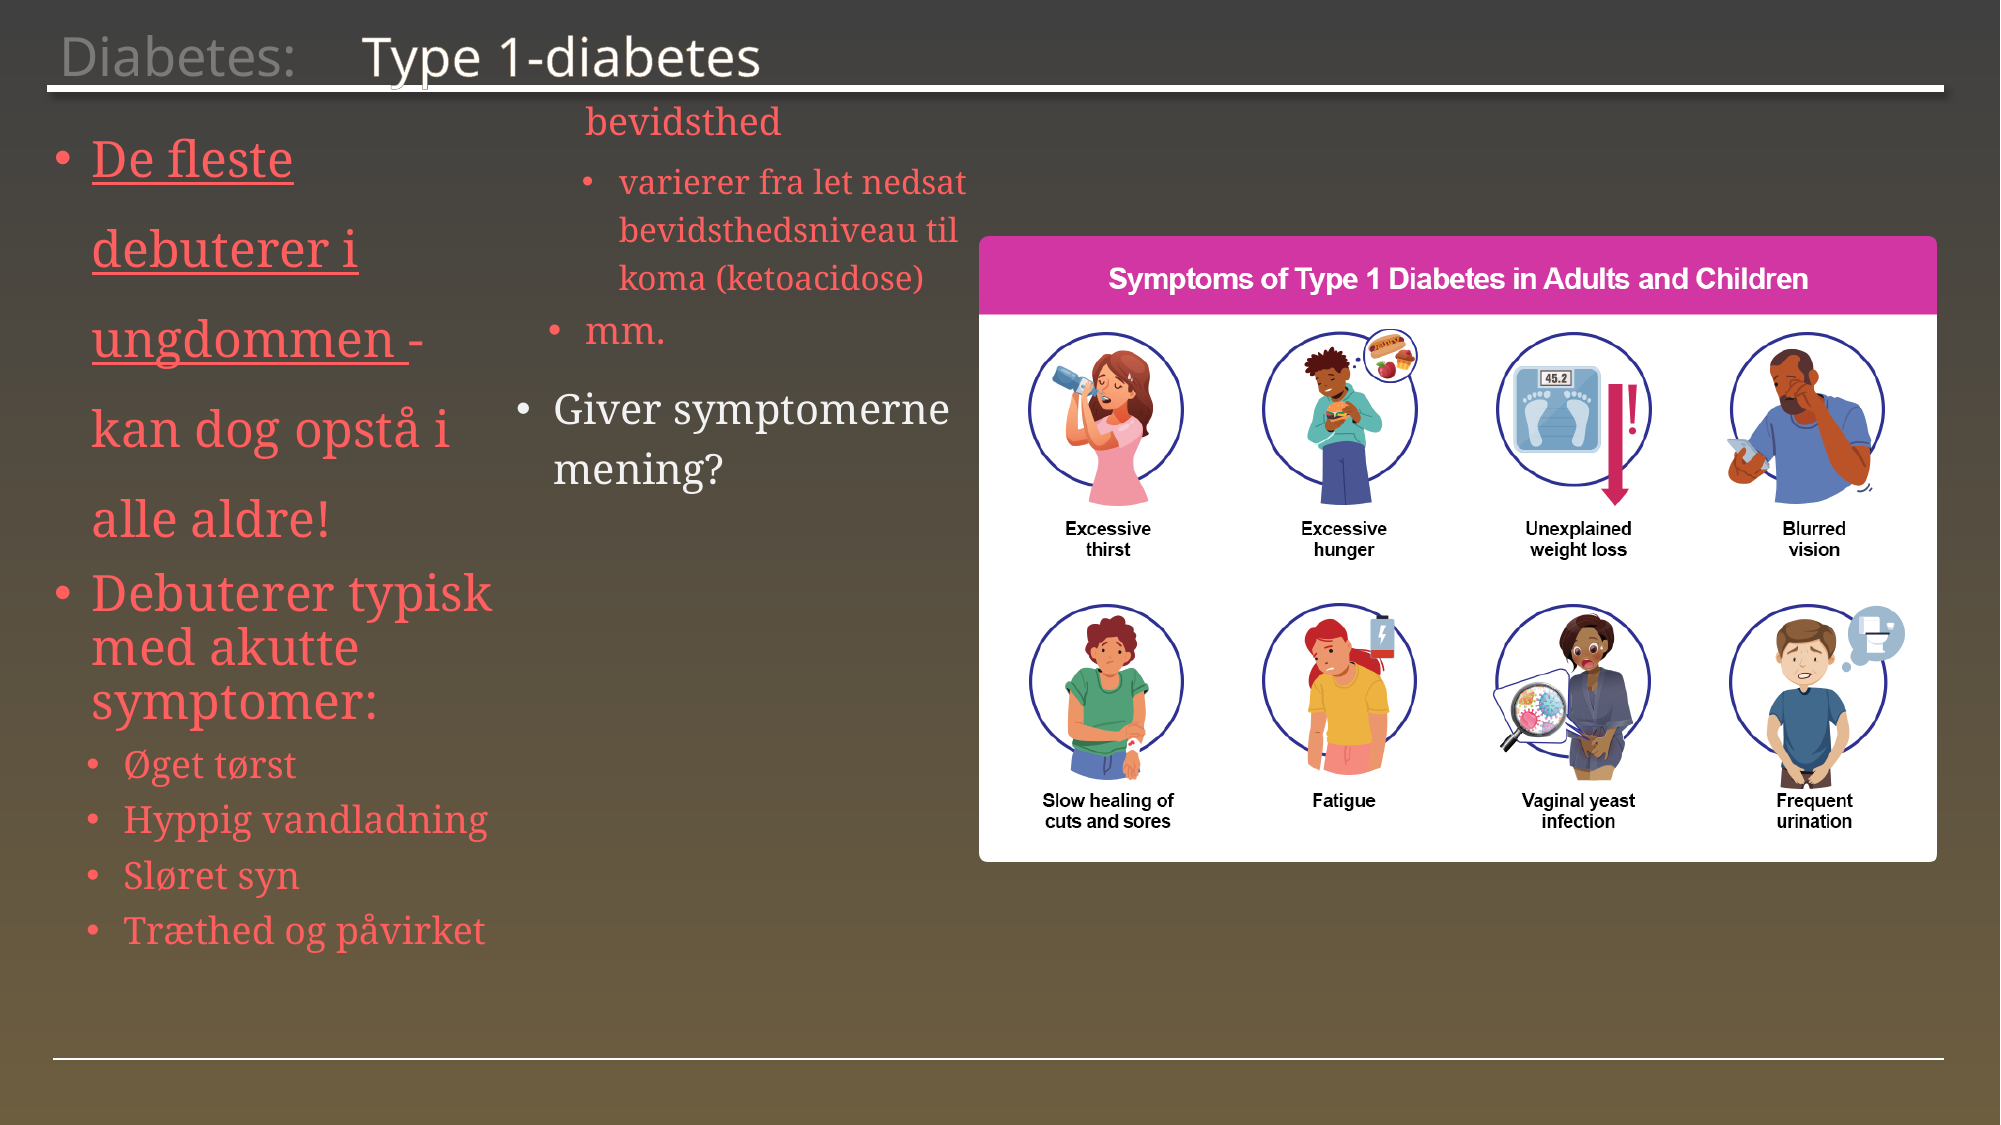

Diabetes:
Type 1-diabetes
# De fleste debuterer i ungdommen - kan dog opstå i alle aldre!
Debuterer typisk med akutte symptomer:
Øget tørst
Hyppig vandladning
Sløret syn
Træthed og påvirket bevidsthed
varierer fra let nedsat bevidsthedsniveau til koma (ketoacidose)
mm.
Giver symptomerne mening?